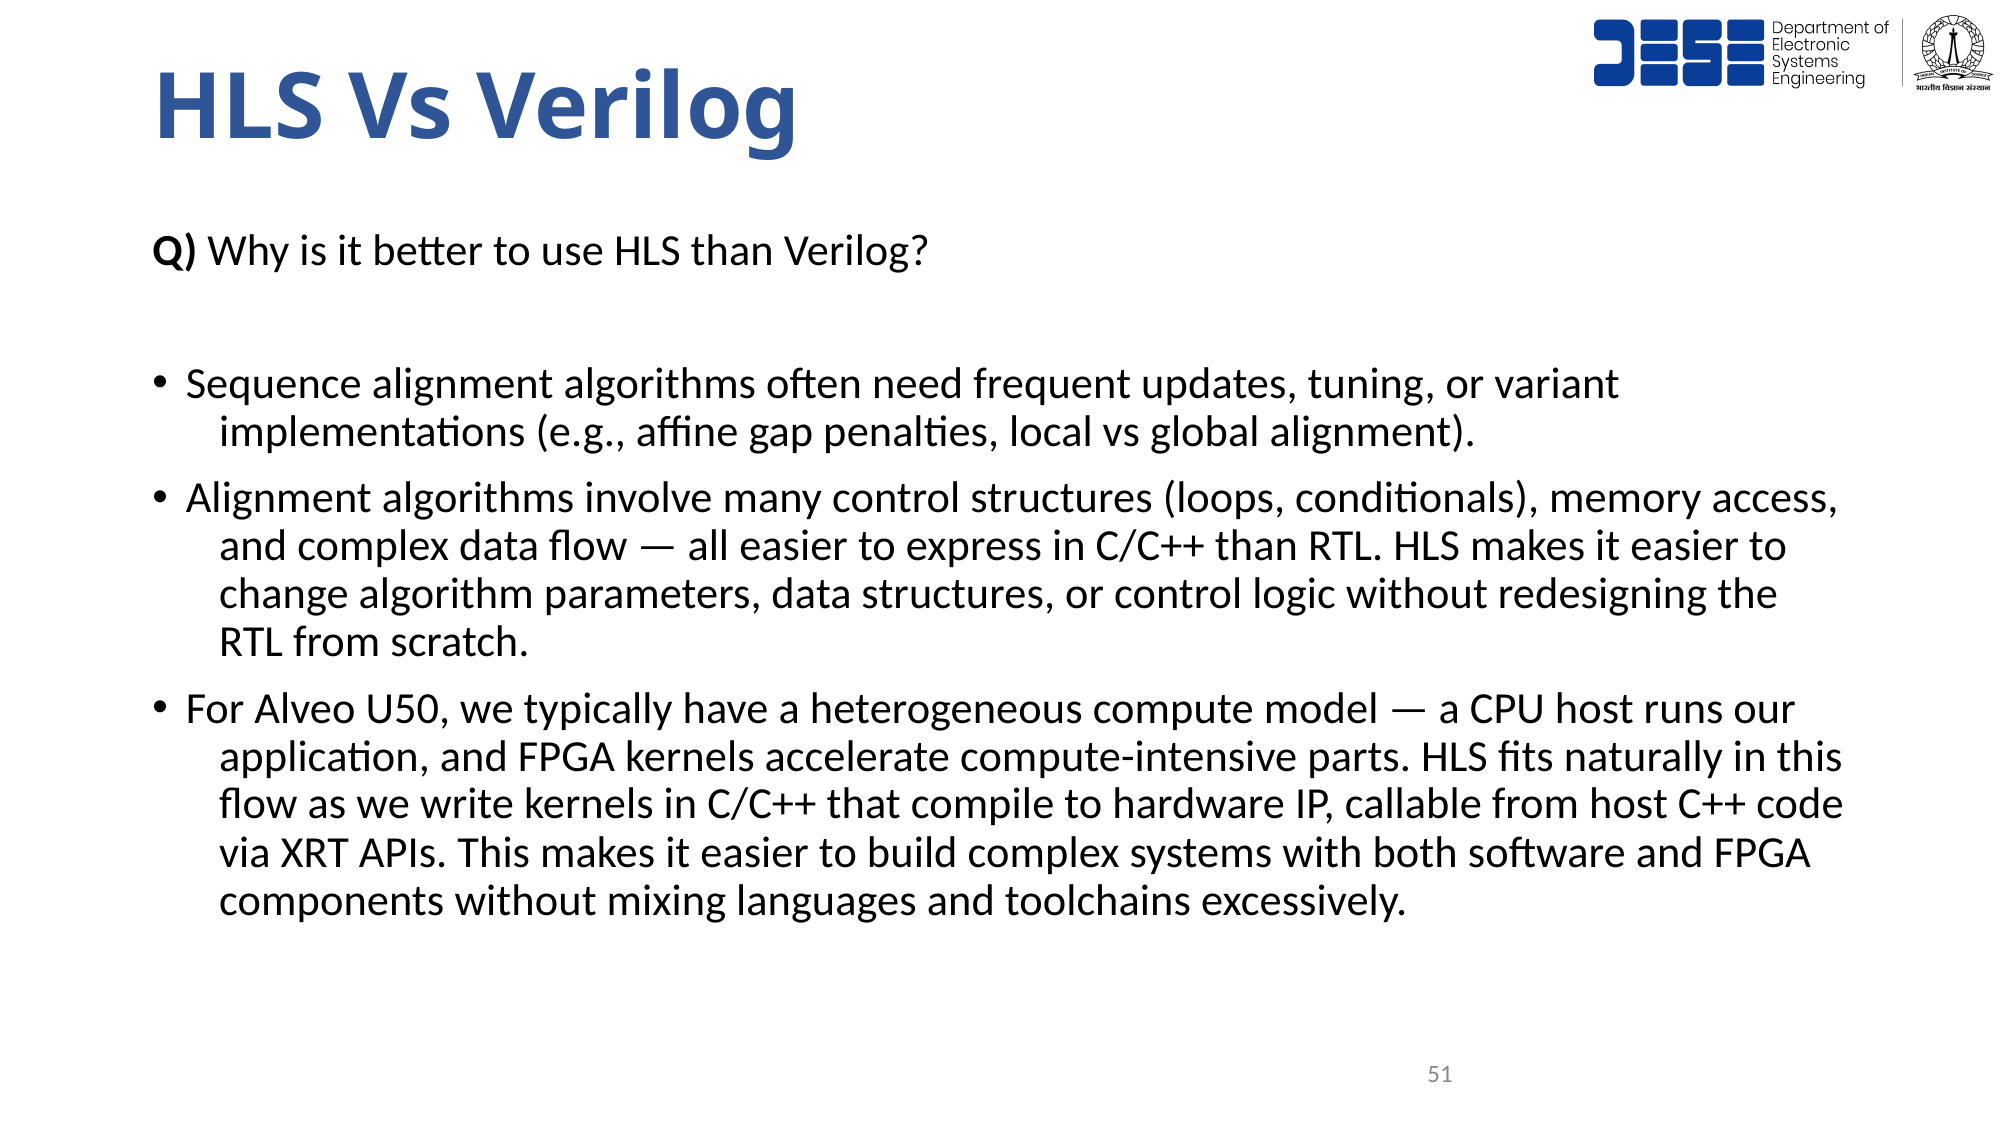

# HLS Vs Verilog
Q) Why is it better to use HLS than Verilog?
Sequence alignment algorithms often need frequent updates, tuning, or variant implementations (e.g., affine gap penalties, local vs global alignment).
Alignment algorithms involve many control structures (loops, conditionals), memory access, and complex data flow — all easier to express in C/C++ than RTL. HLS makes it easier to change algorithm parameters, data structures, or control logic without redesigning the RTL from scratch.
For Alveo U50, we typically have a heterogeneous compute model — a CPU host runs our application, and FPGA kernels accelerate compute-intensive parts. HLS fits naturally in this flow as we write kernels in C/C++ that compile to hardware IP, callable from host C++ code via XRT APIs. This makes it easier to build complex systems with both software and FPGA components without mixing languages and toolchains excessively.